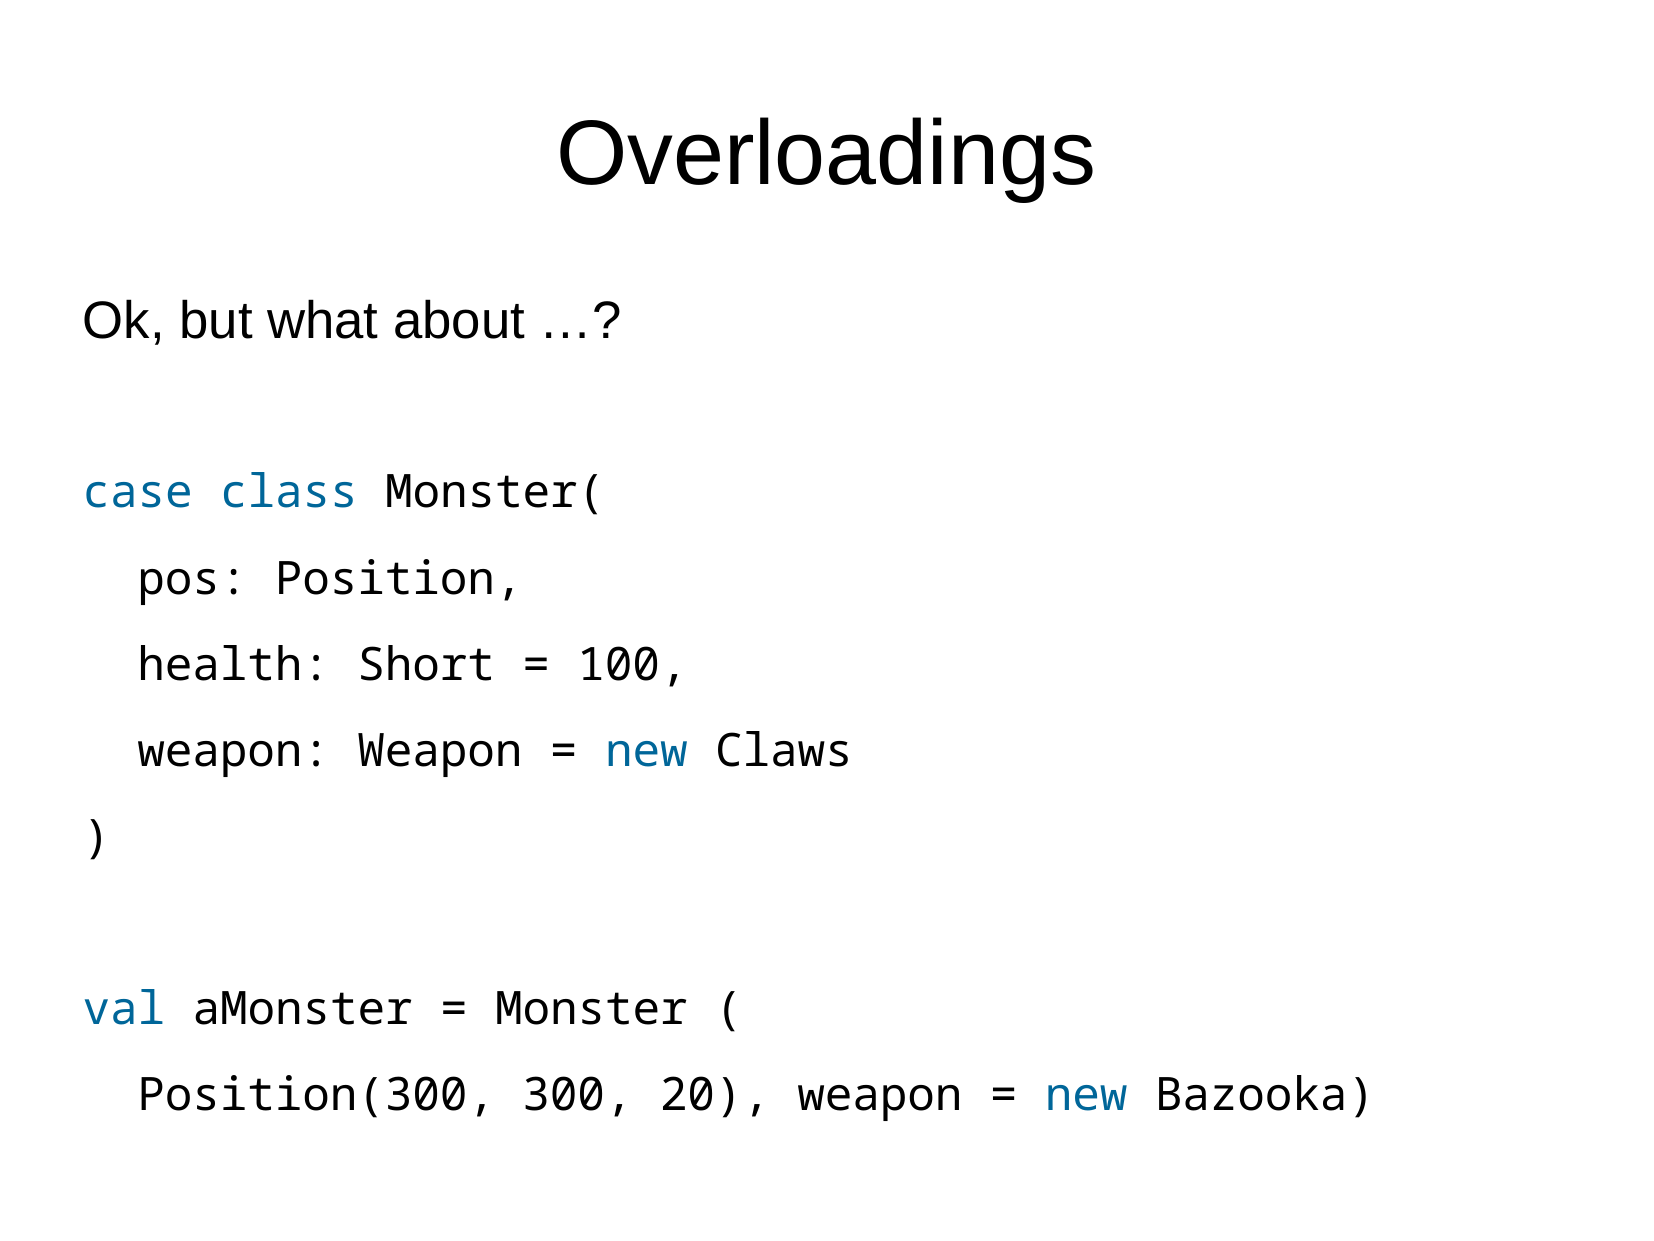

# Overloadings
Ok, but what about …?
case class Monster(
 pos: Position,
 health: Short = 100,
 weapon: Weapon = new Claws
)
val aMonster = Monster (
 Position(300, 300, 20), weapon = new Bazooka)